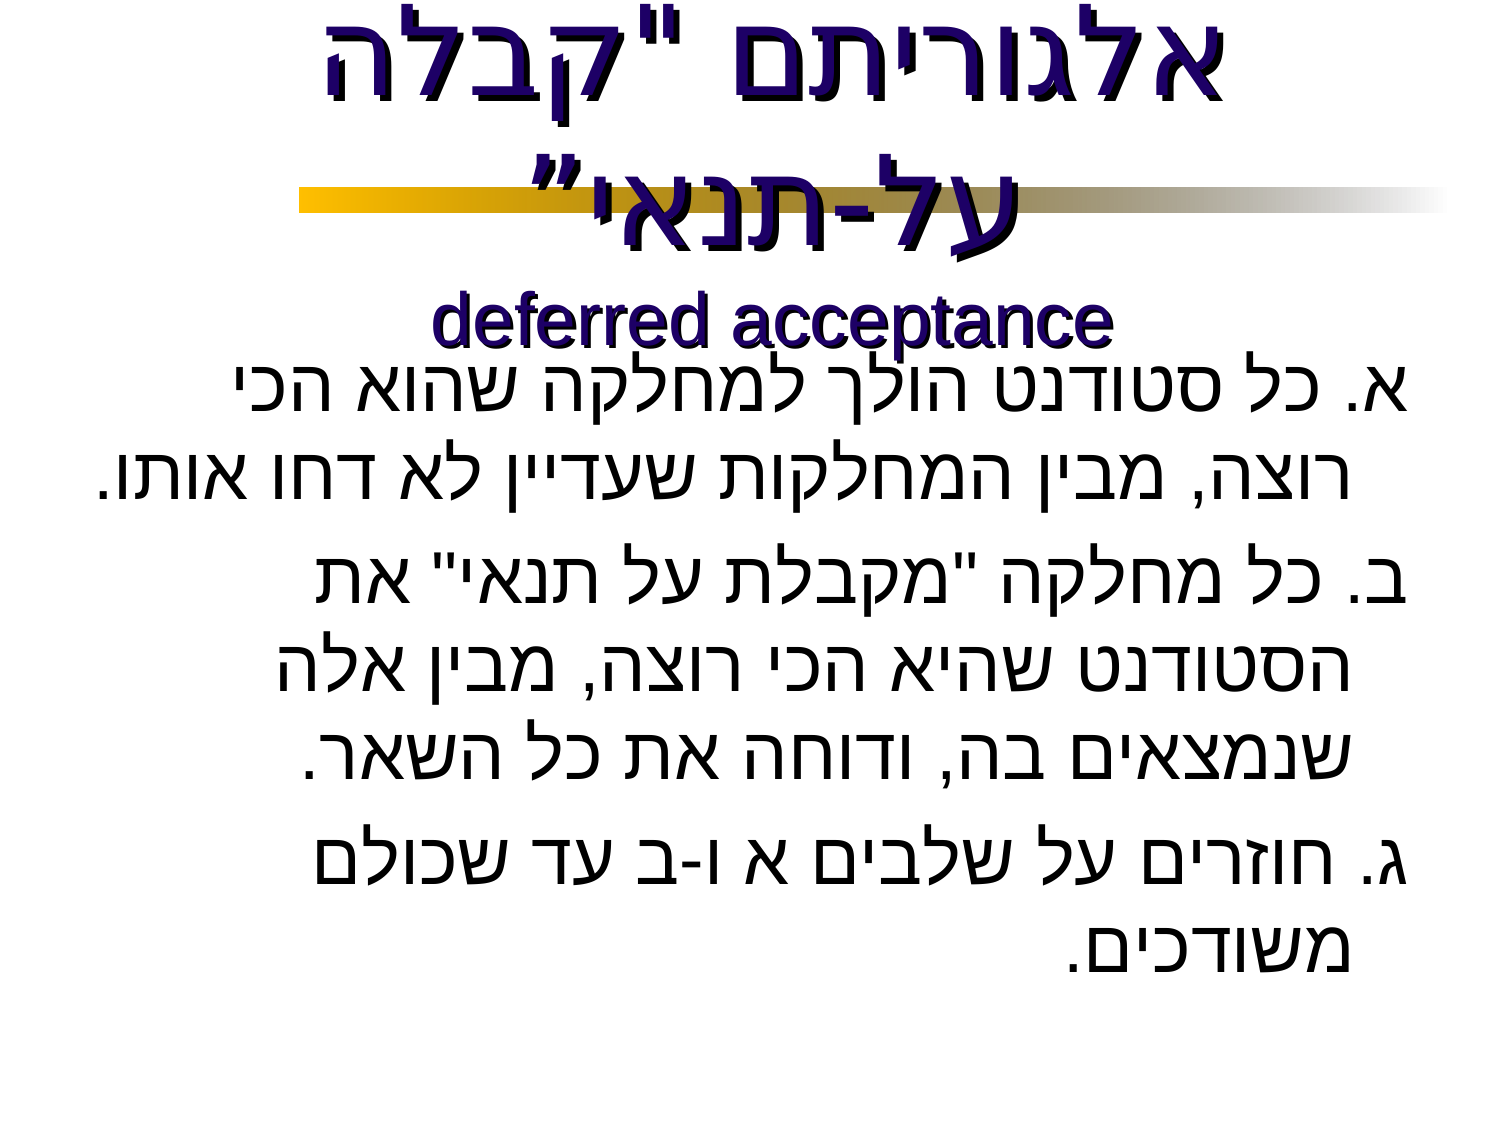

# אלגוריתם "קבלה על-תנאי” deferred acceptance
א. כל סטודנט הולך למחלקה שהוא הכי רוצה, מבין המחלקות שעדיין לא דחו אותו.
ב. כל מחלקה "מקבלת על תנאי" את הסטודנט שהיא הכי רוצה, מבין אלה שנמצאים בה, ודוחה את כל השאר.
ג. חוזרים על שלבים א ו-ב עד שכולם משודכים.